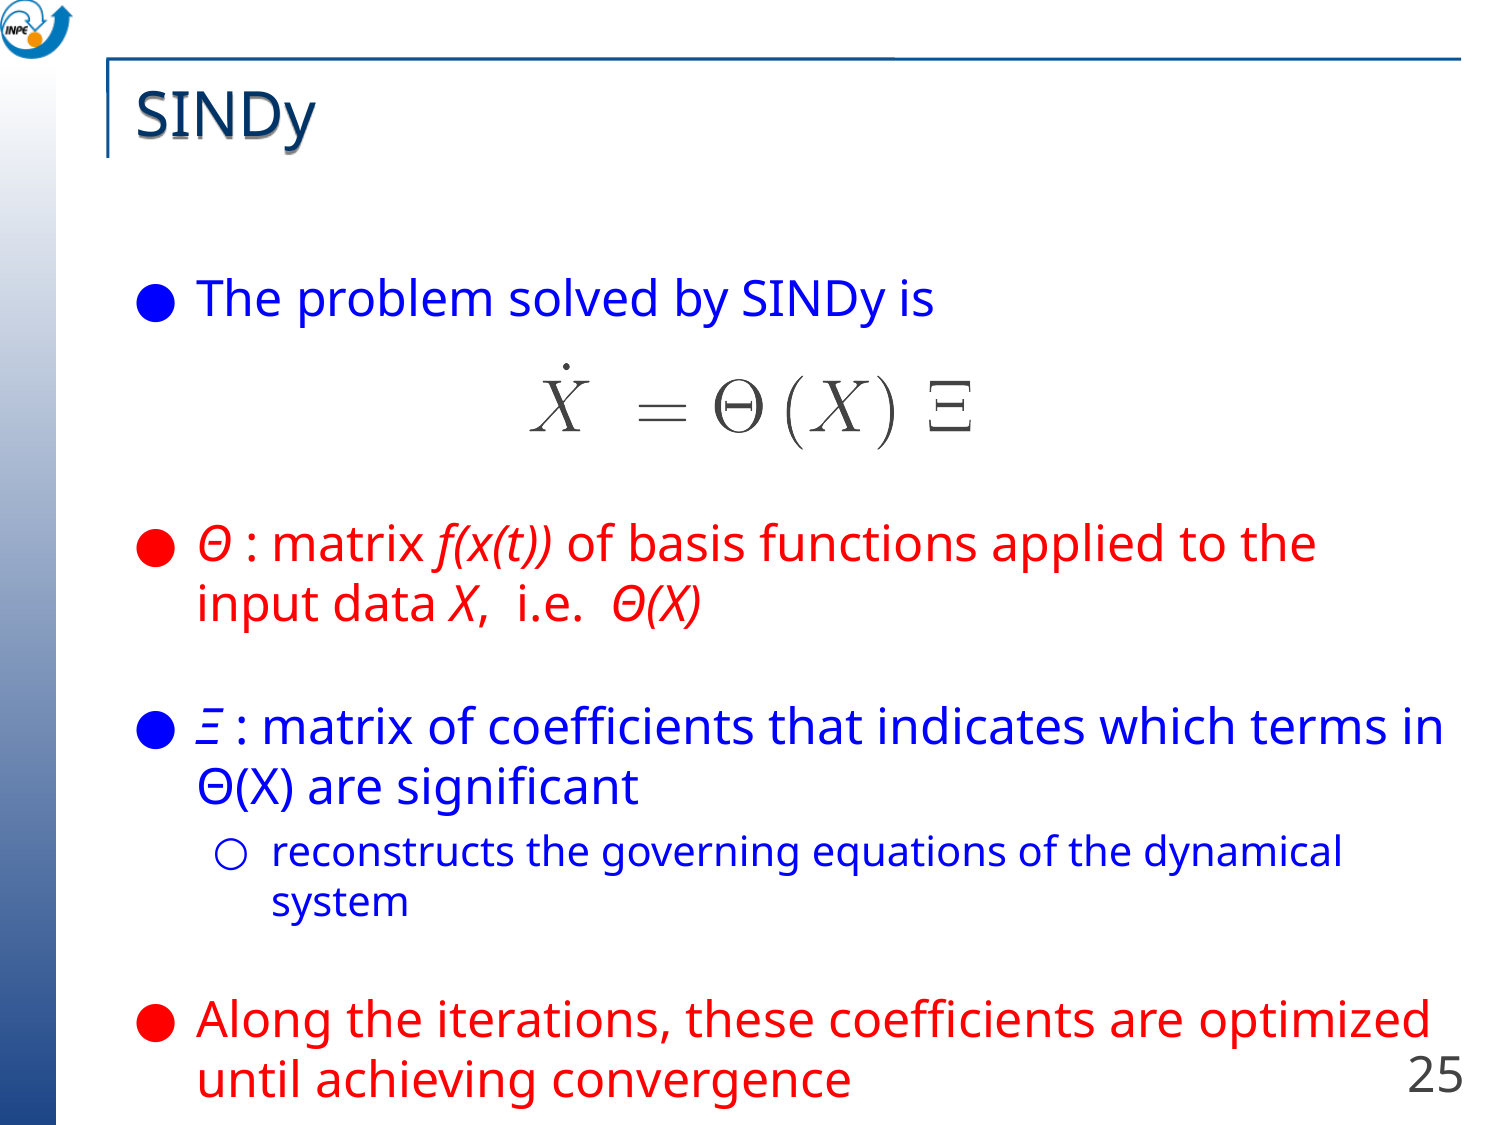

# SINDy
The problem solved by SINDy is
Θ : matrix f(x(t)) of basis functions applied to the input data X, i.e. Θ(X)
Ξ : matrix of coefficients that indicates which terms in Θ(X) are significant
reconstructs the governing equations of the dynamical system
Along the iterations, these coefficients are optimized until achieving convergence